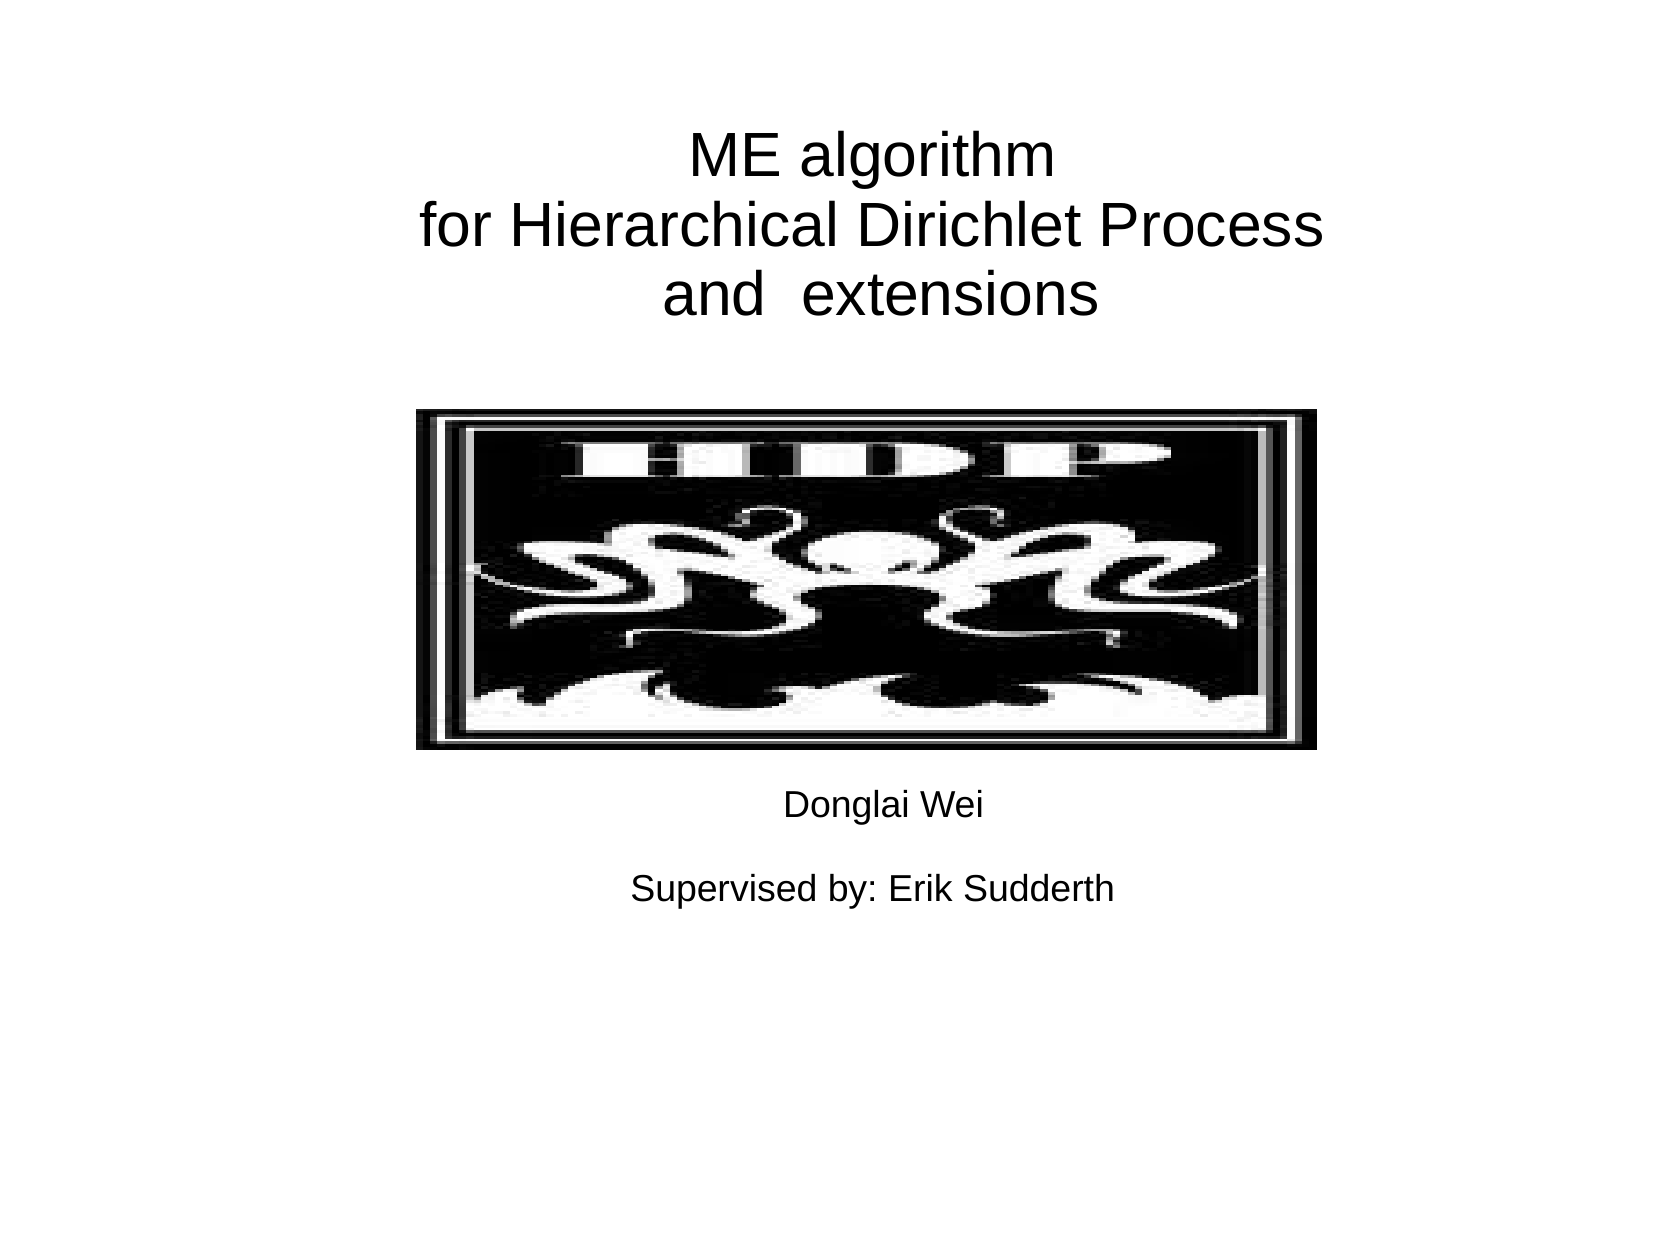

ME algorithm
for Hierarchical Dirichlet Process
and extensions
 Donglai Wei
Supervised by: Erik Sudderth